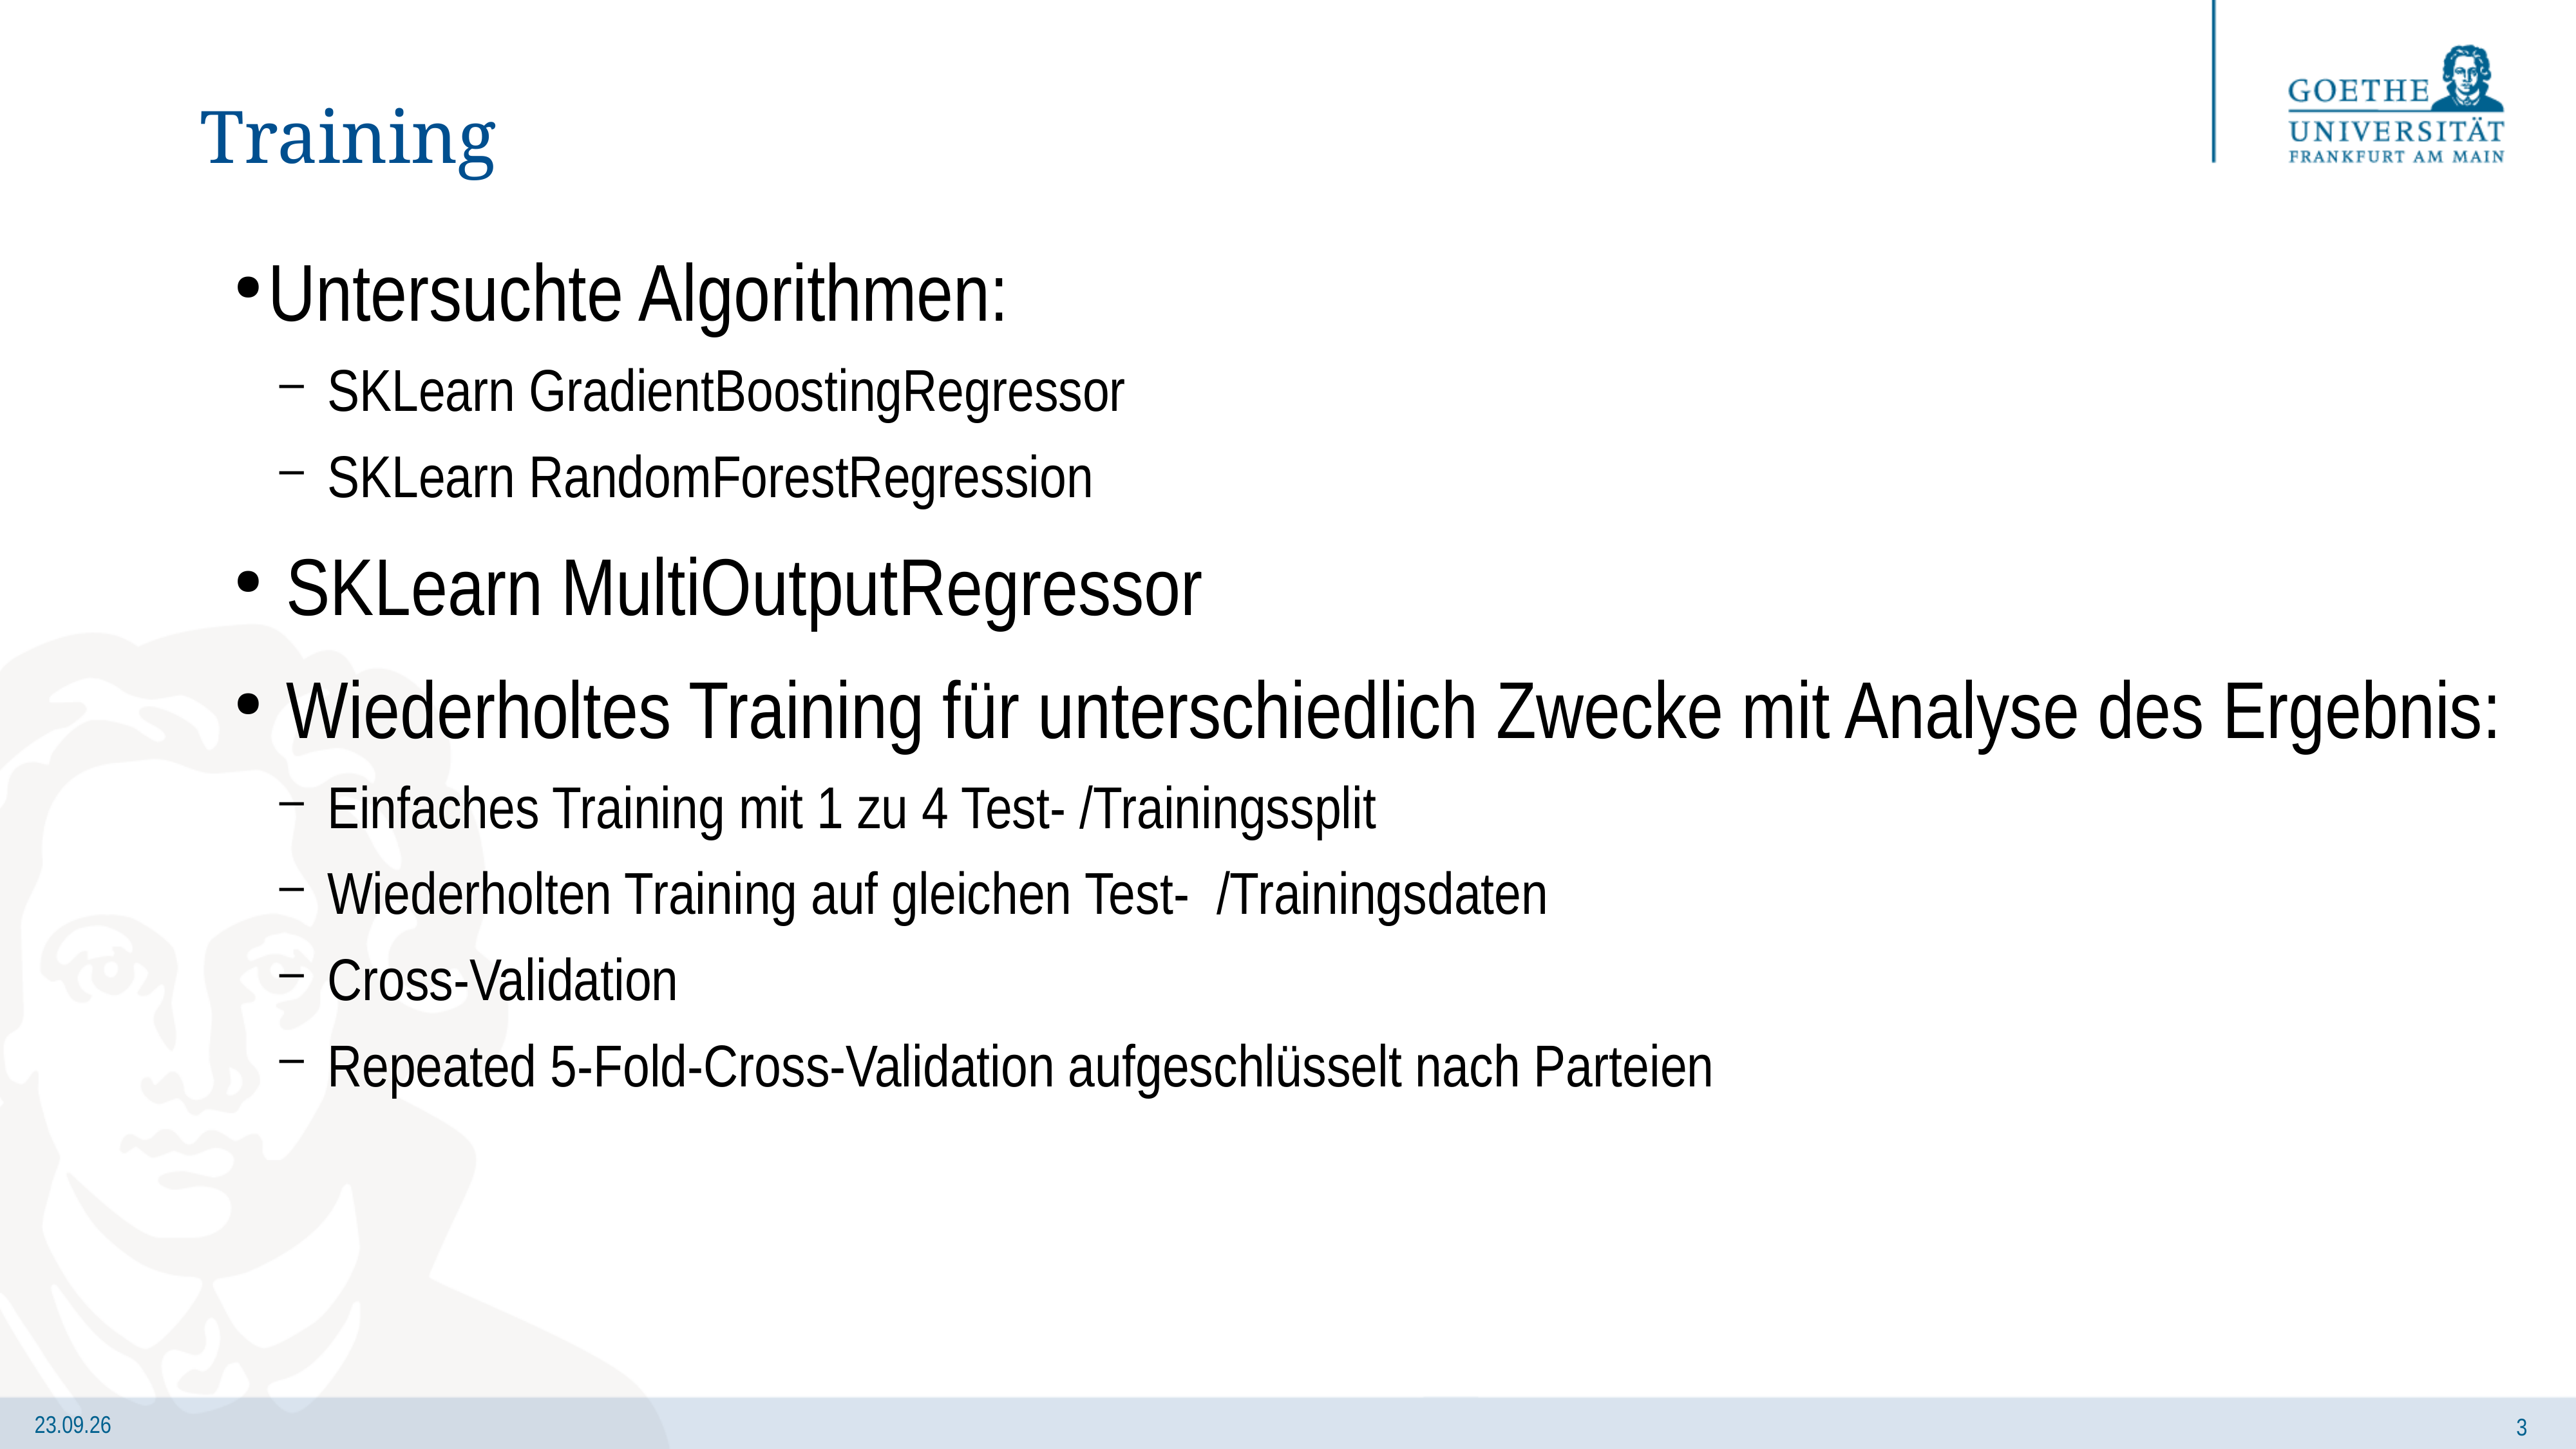

Training
# Untersuchte Algorithmen:
 SKLearn GradientBoostingRegressor
 SKLearn RandomForestRegression
 SKLearn MultiOutputRegressor
 Wiederholtes Training für unterschiedlich Zwecke mit Analyse des Ergebnis:
 Einfaches Training mit 1 zu 4 Test- /Trainingssplit
 Wiederholten Training auf gleichen Test- /Trainingsdaten
 Cross-Validation
 Repeated 5-Fold-Cross-Validation aufgeschlüsselt nach Parteien